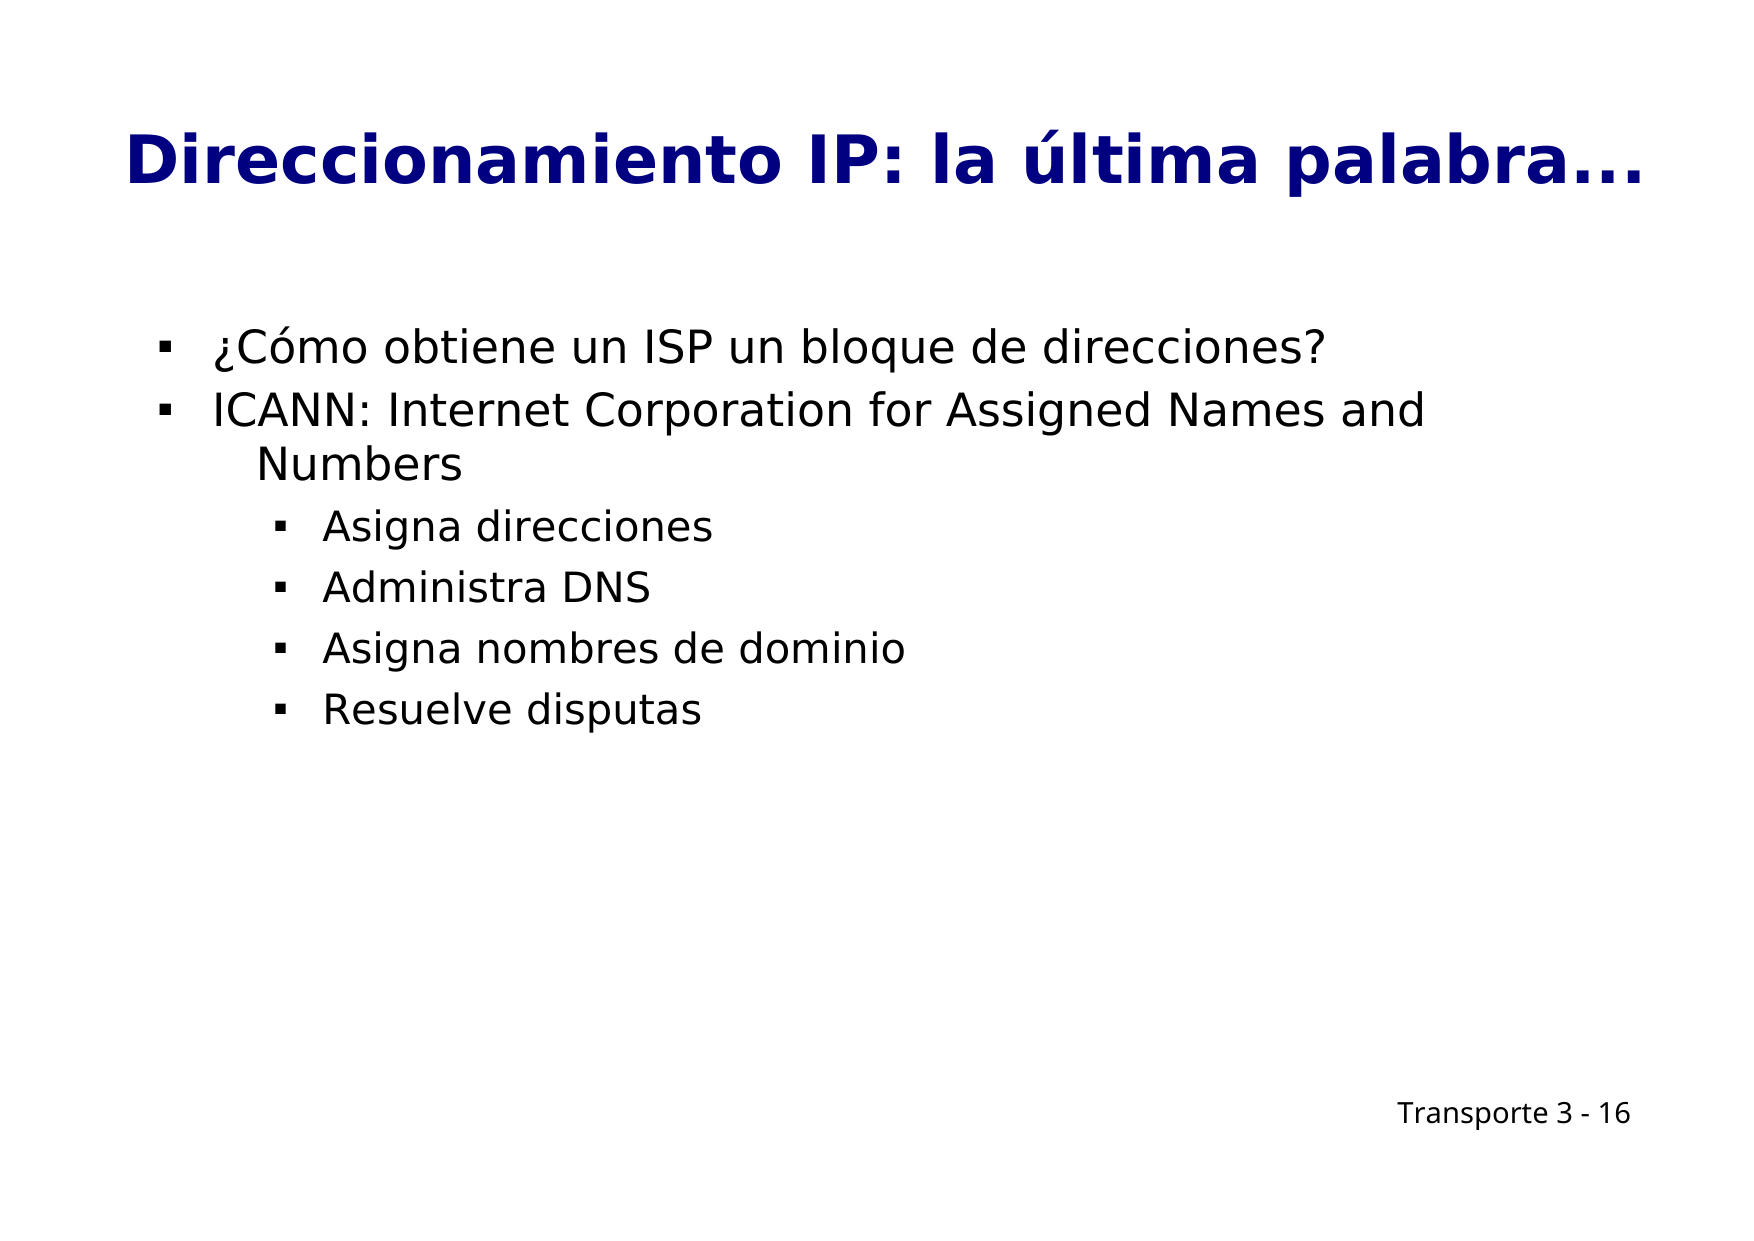

# Direccionamiento IP: la última palabra...
¿Cómo obtiene un ISP un bloque de direcciones?
ICANN: Internet Corporation for Assigned Names and Numbers
Asigna direcciones
Administra DNS
Asigna nombres de dominio
Resuelve disputas